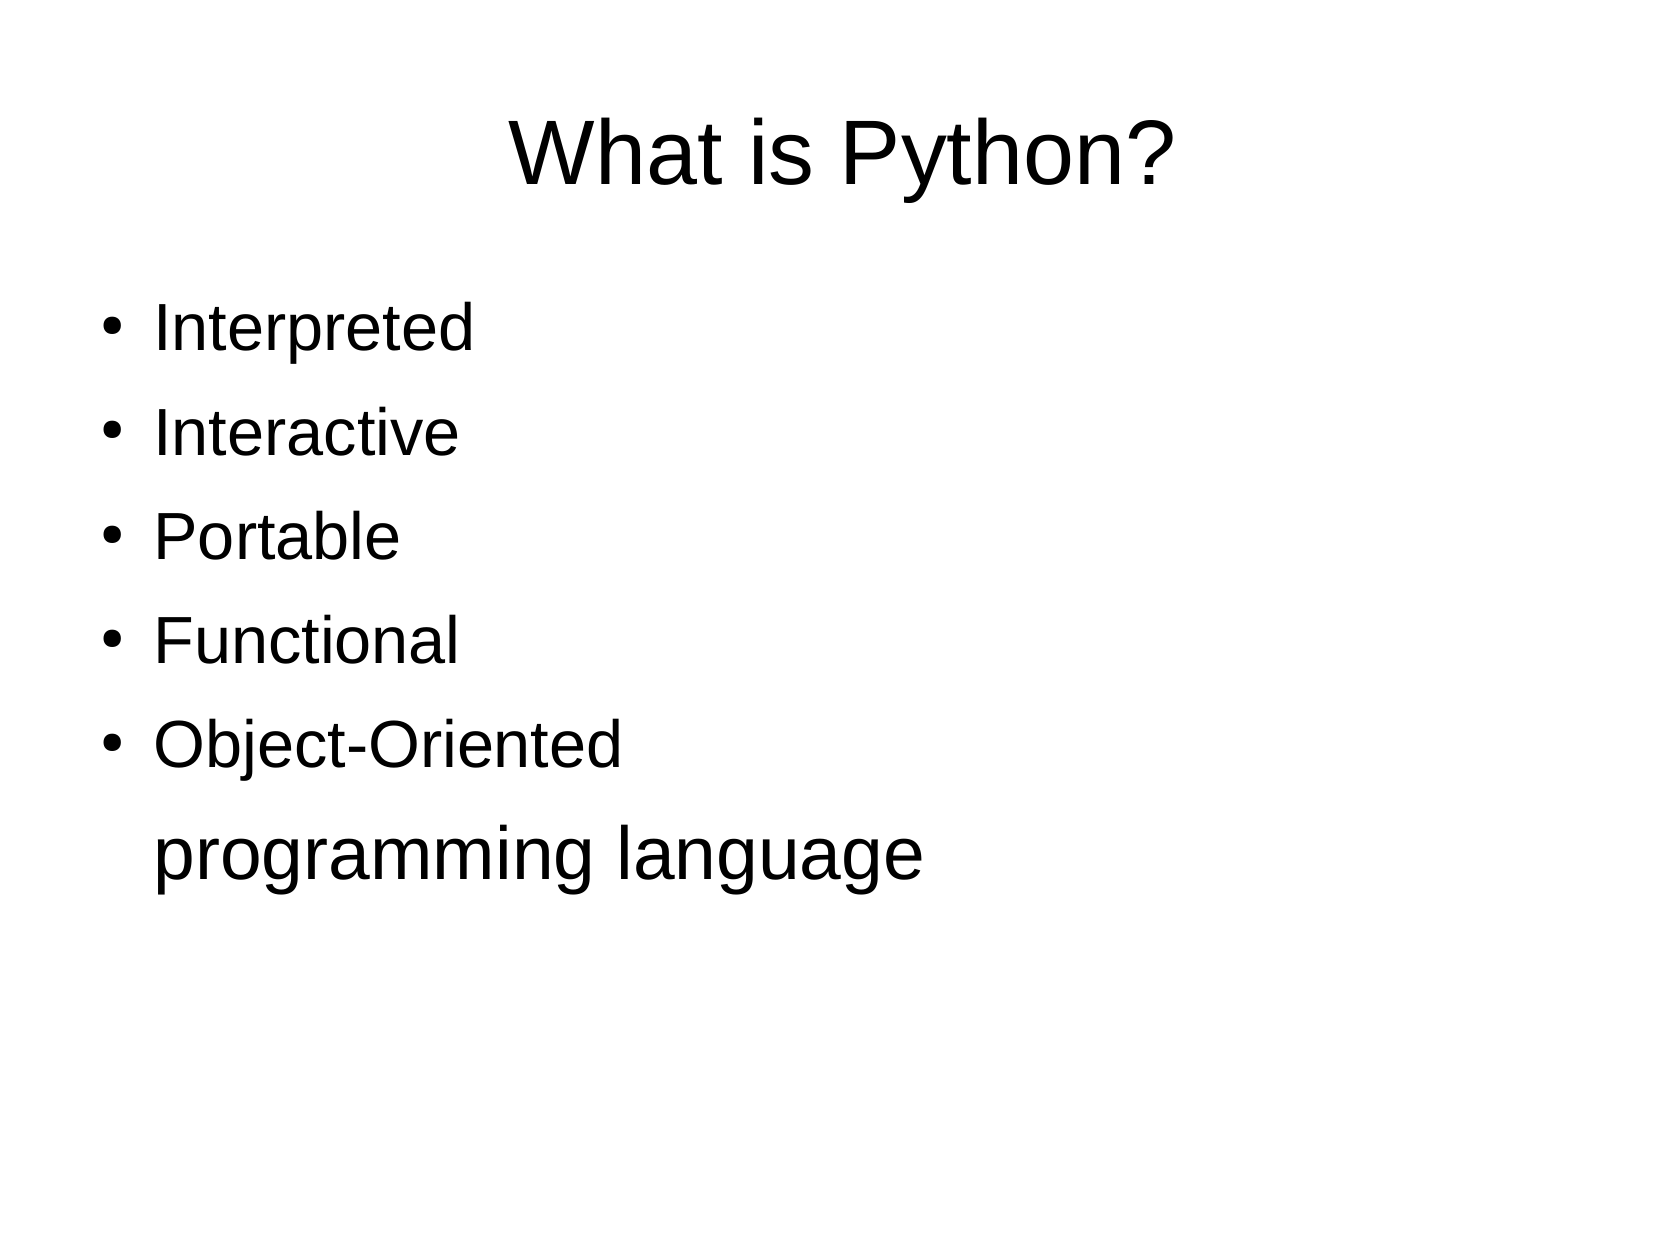

# What is Python?
Interpreted
Interactive
Portable
Functional
Object-Oriented
programming language